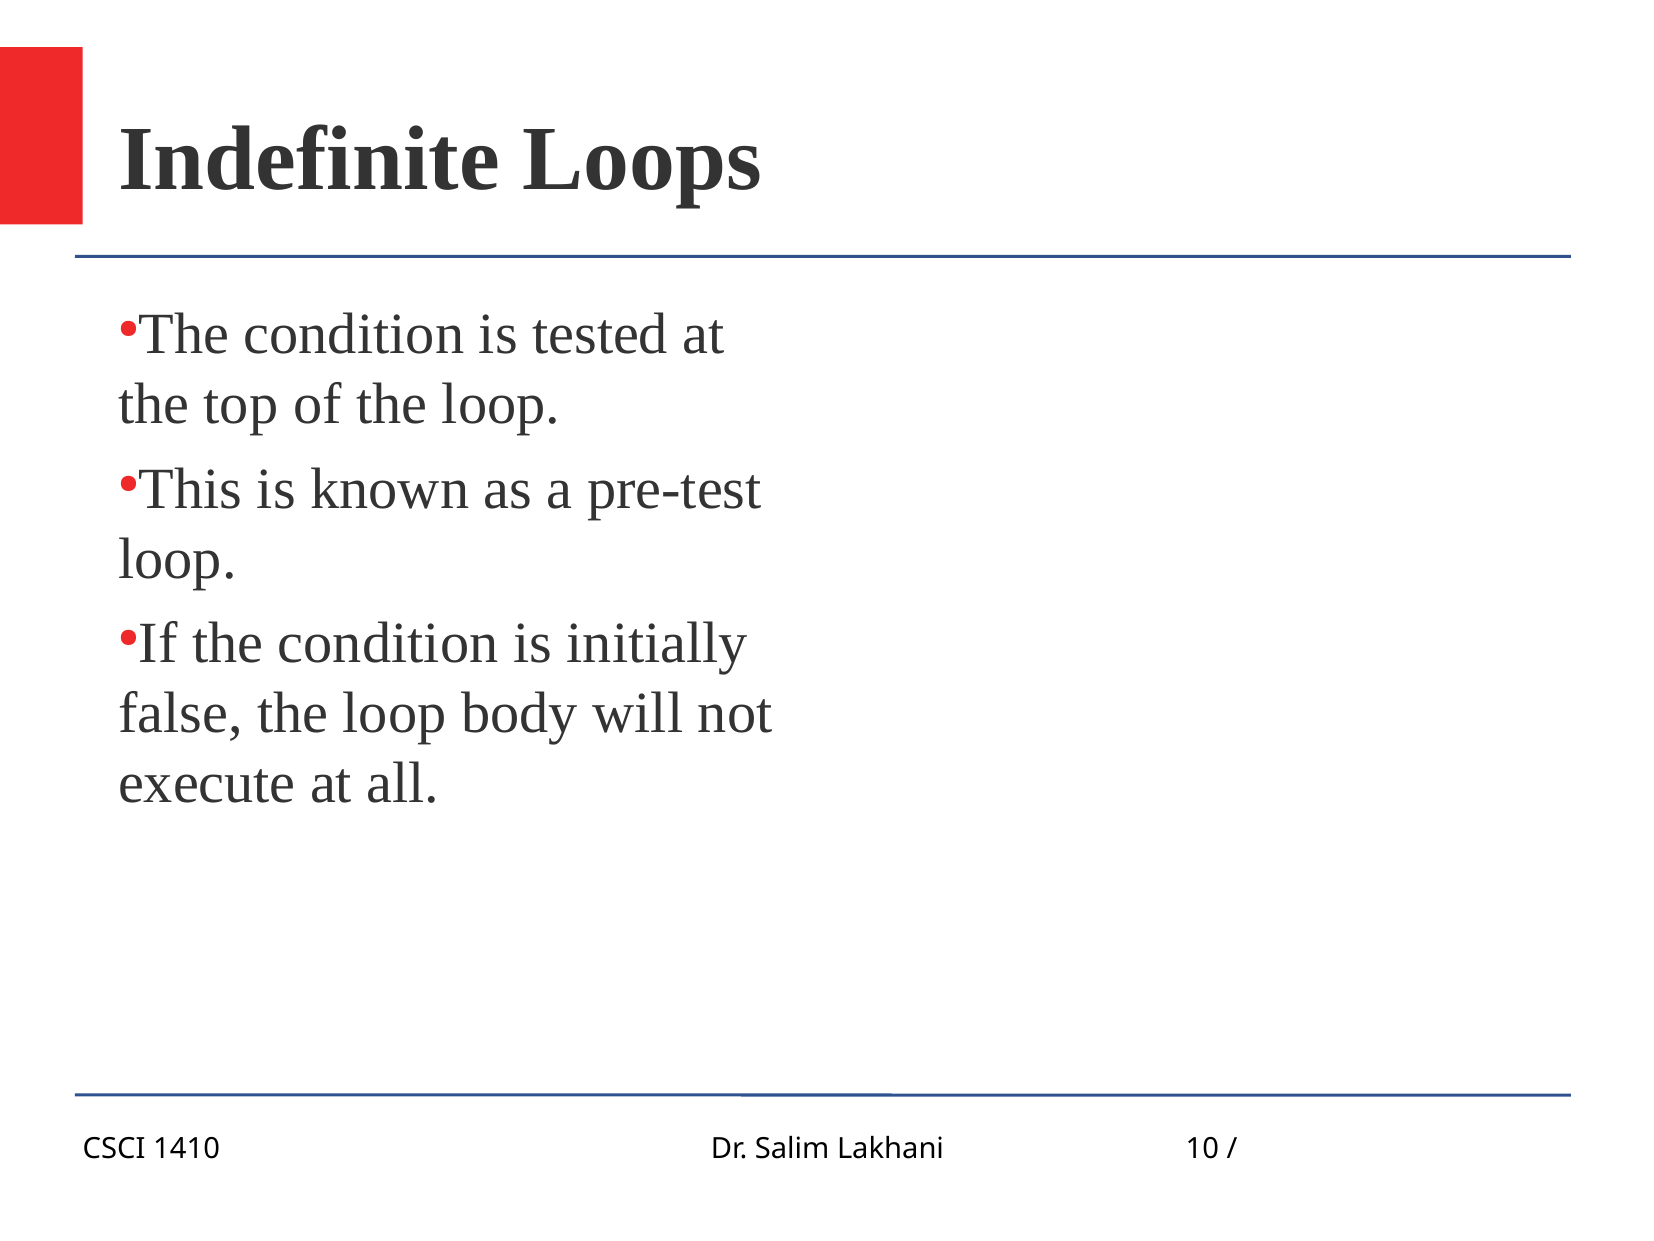

# Indefinite Loops
The condition is tested at the top of the loop.
This is known as a pre-test loop.
If the condition is initially false, the loop body will not execute at all.
CSCI 1410
Dr. Salim Lakhani